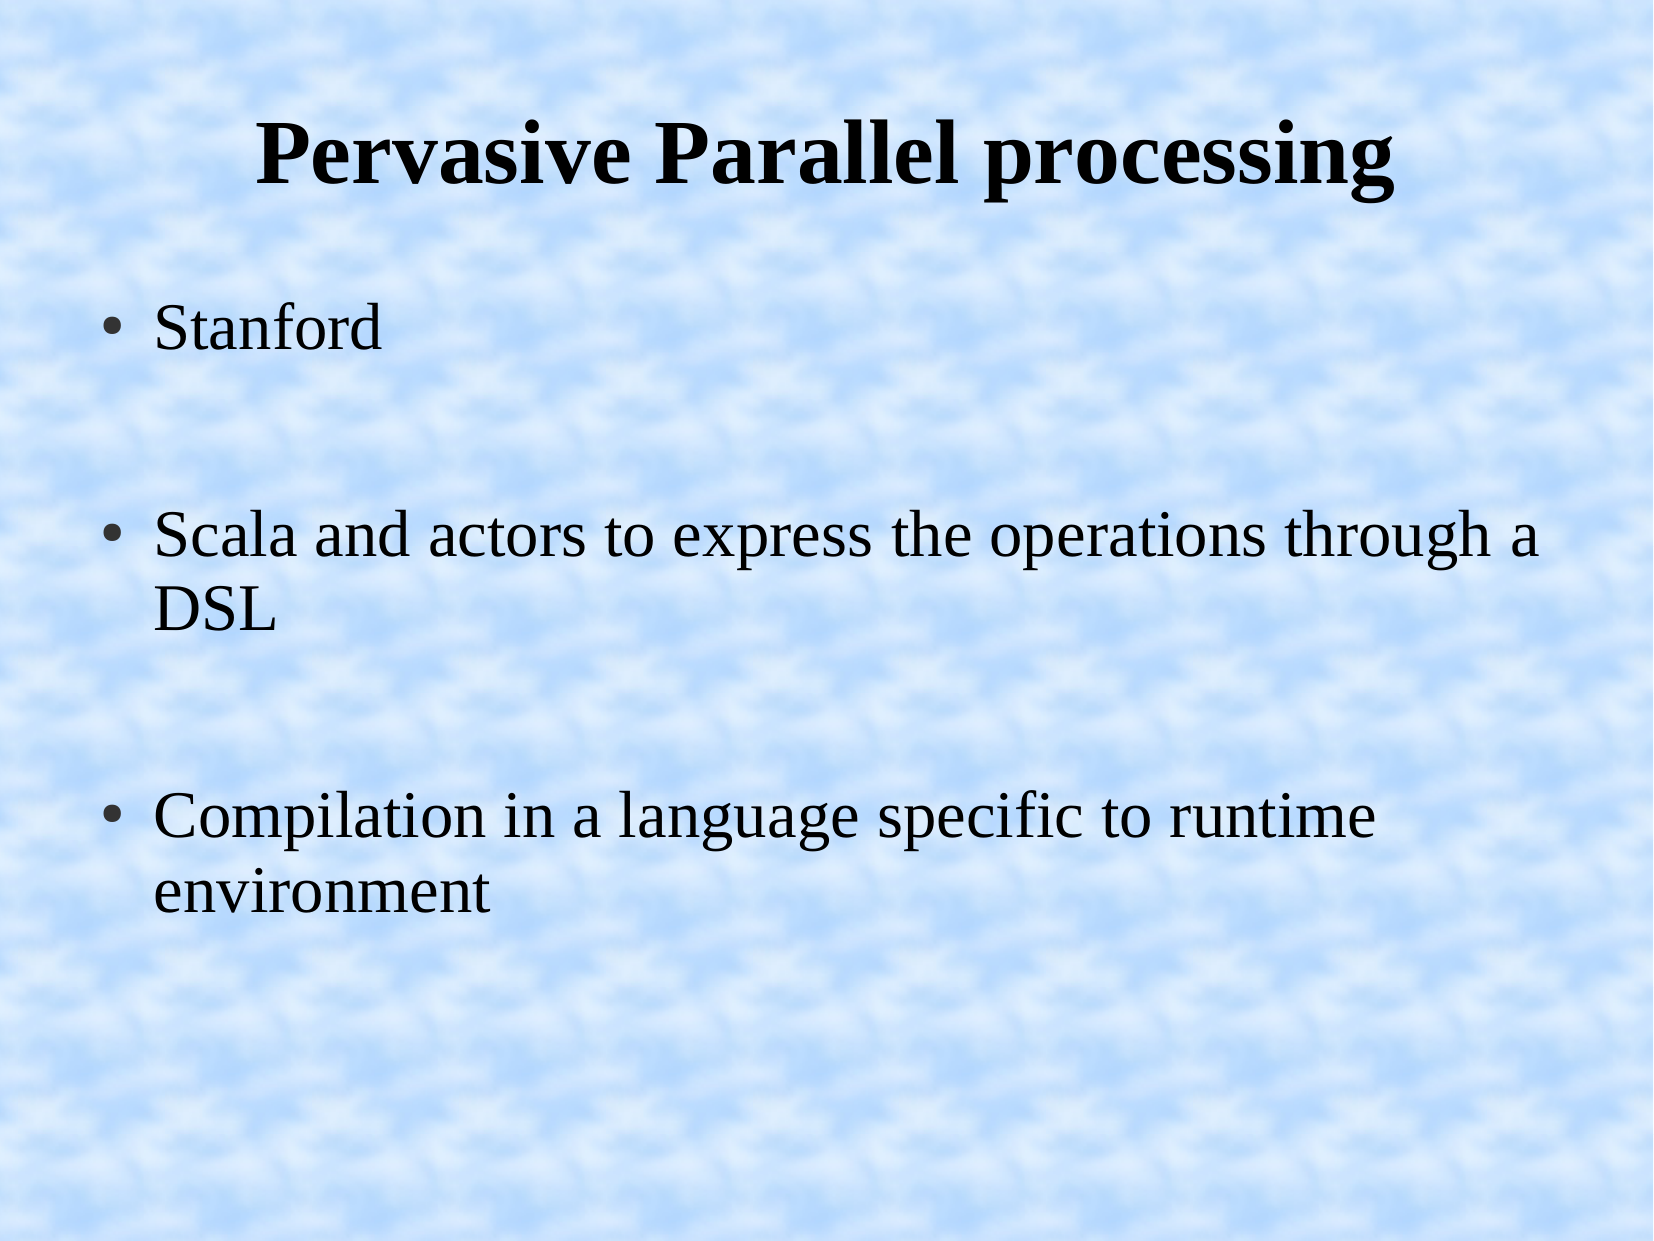

# Pervasive Parallel processing
Stanford
Scala and actors to express the operations through a DSL
Compilation in a language specific to runtime environment